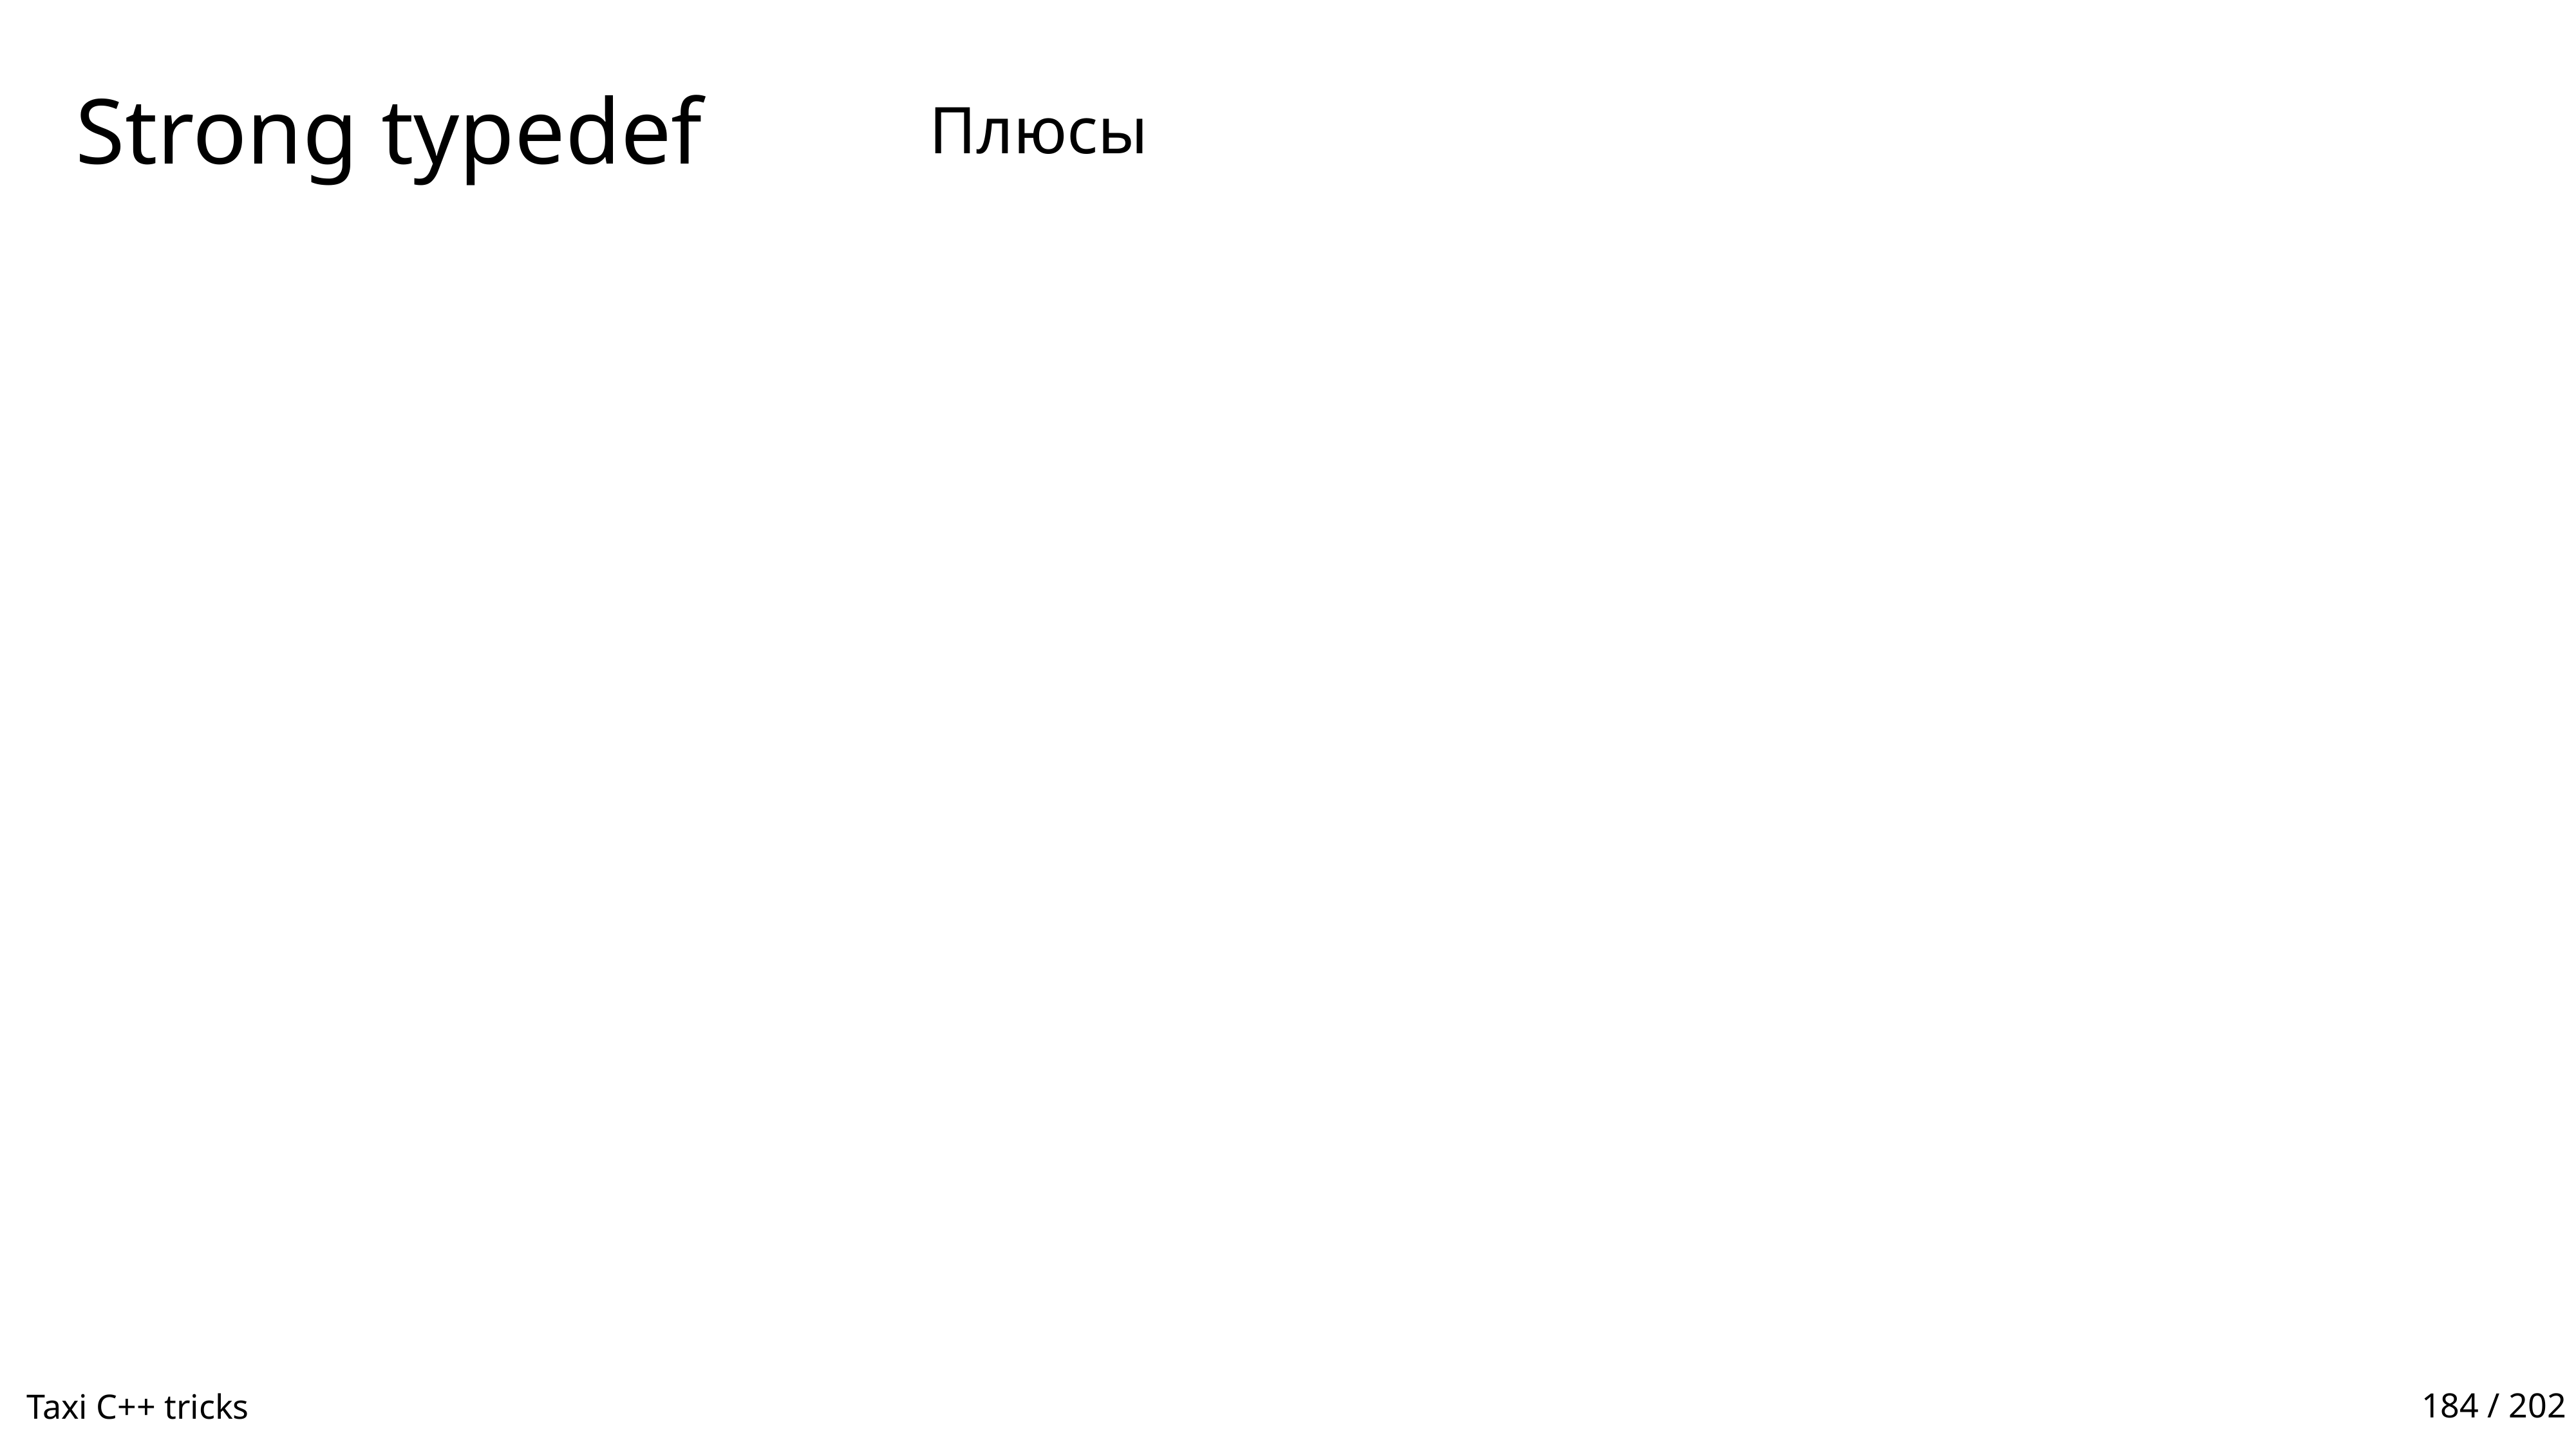

# Strong typedef
Плюсы
Taxi C++ tricks